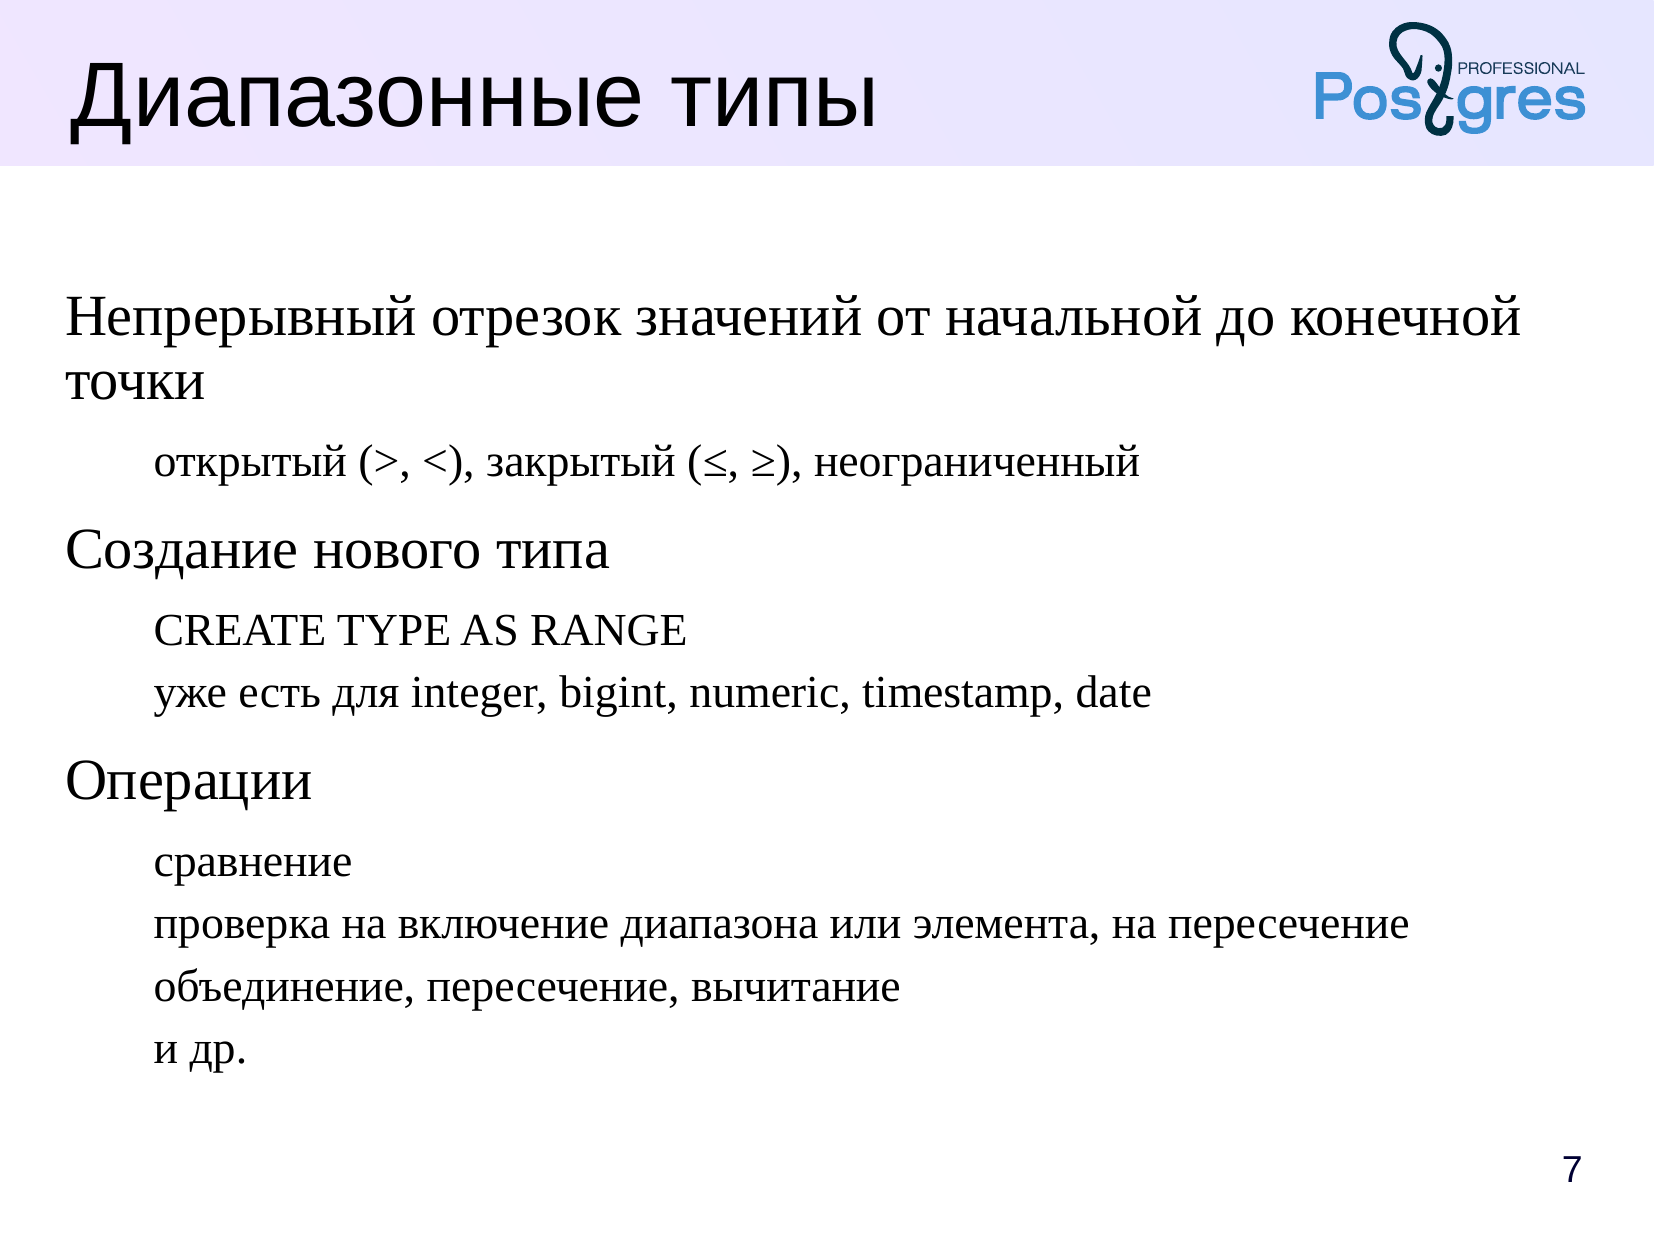

# Диапазонные типы
Непрерывный отрезок значений от начальной до конечной точки
открытый (>, <), закрытый (≤, ≥), неограниченный
Создание нового типа
CREATE TYPE AS RANGE
уже есть для integer, bigint, numeric, timestamp, date
Операции
сравнение
проверка на включение диапазона или элемента, на пересечение
объединение, пересечение, вычитание
и др.